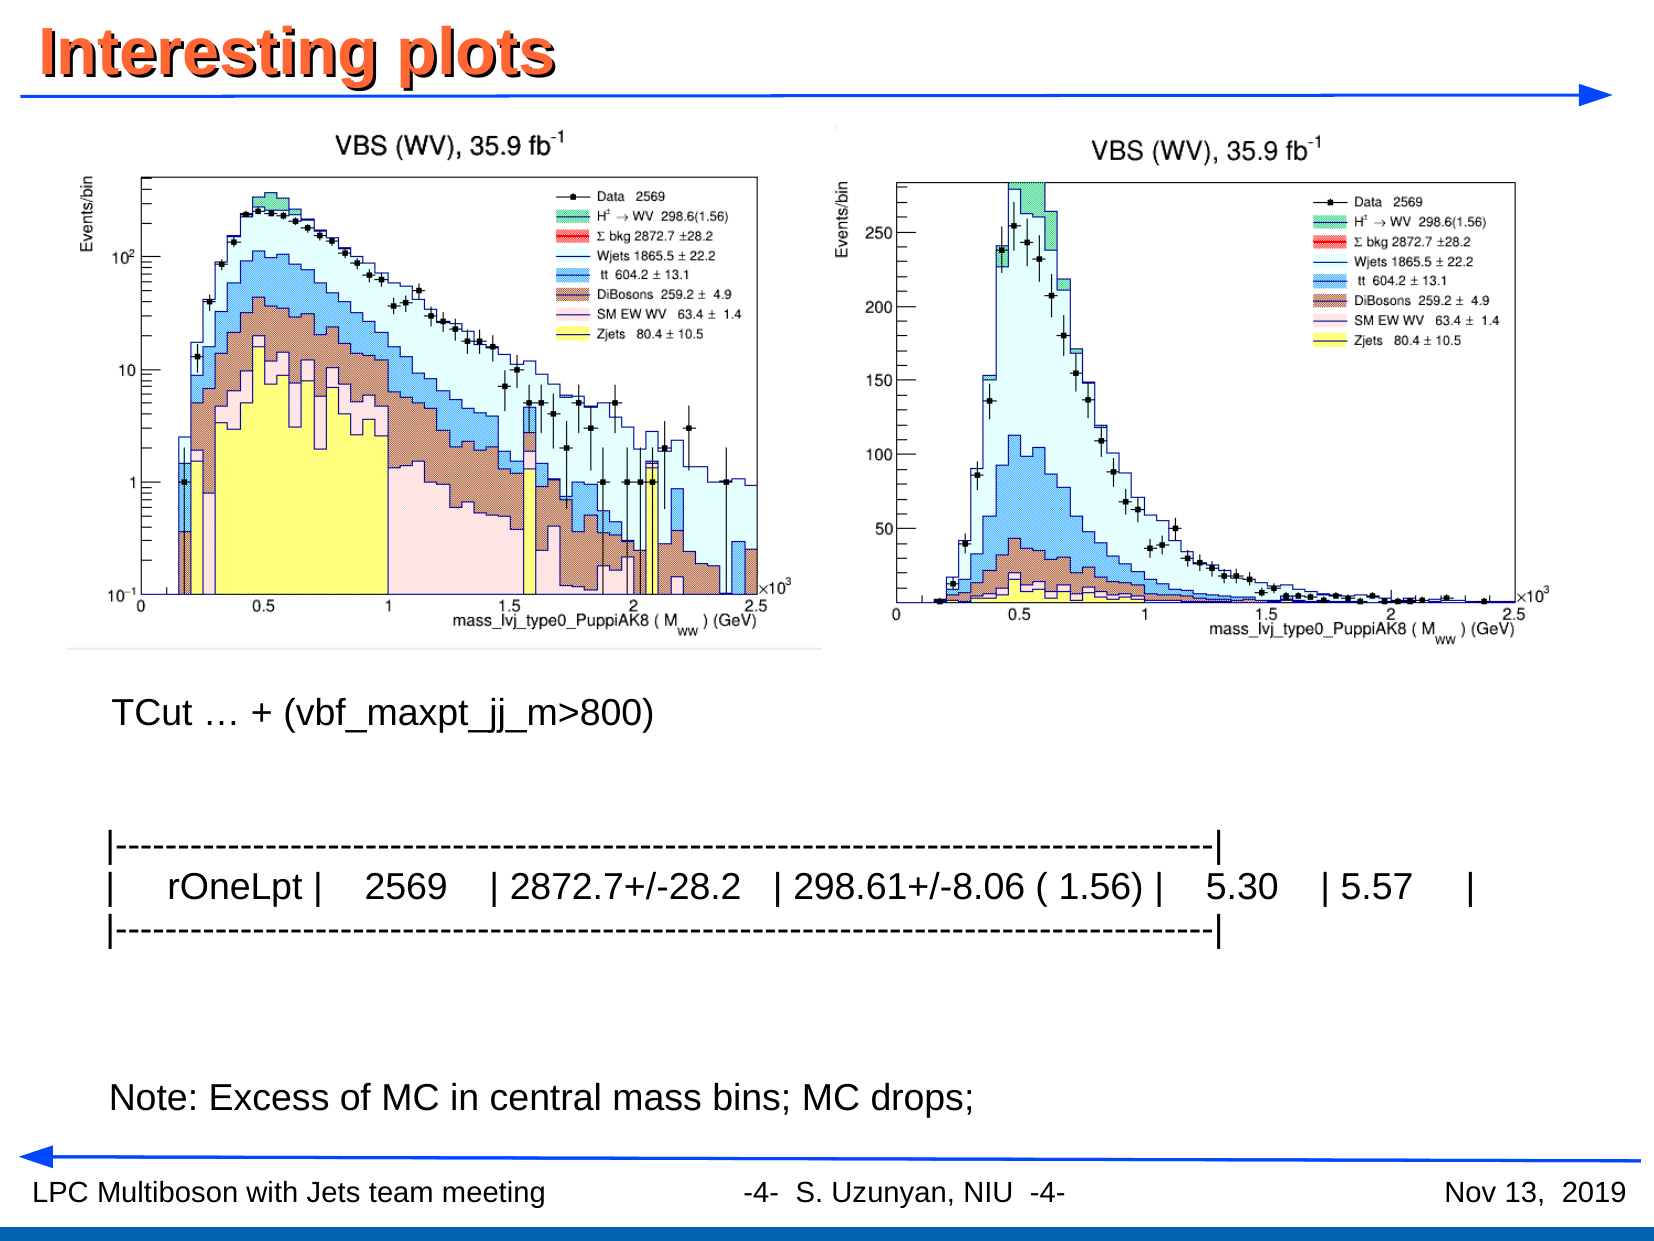

Interesting plots
TCut … + (vbf_maxpt_jj_m>800)
|----------------------------------------------------------------------------------------|
| rOneLpt | 2569 | 2872.7+/-28.2 | 298.61+/-8.06 ( 1.56) | 5.30 | 5.57 |
|----------------------------------------------------------------------------------------|
Note: Excess of MC in central mass bins; MC drops;
LPC Multiboson with Jets team meeting -4- S. Uzunyan, NIU -4- Nov 13, 2019
 Raw hit data ( 1 Byte, both for fiber and cal info)
 Acronyms : ts - time stamp, mks (0-262144) ;
 lfn* – local fiber # (0 – 64) ; pn - plane # ( 0 – 100)
 Ef – fiber readout , Ep – plane readout